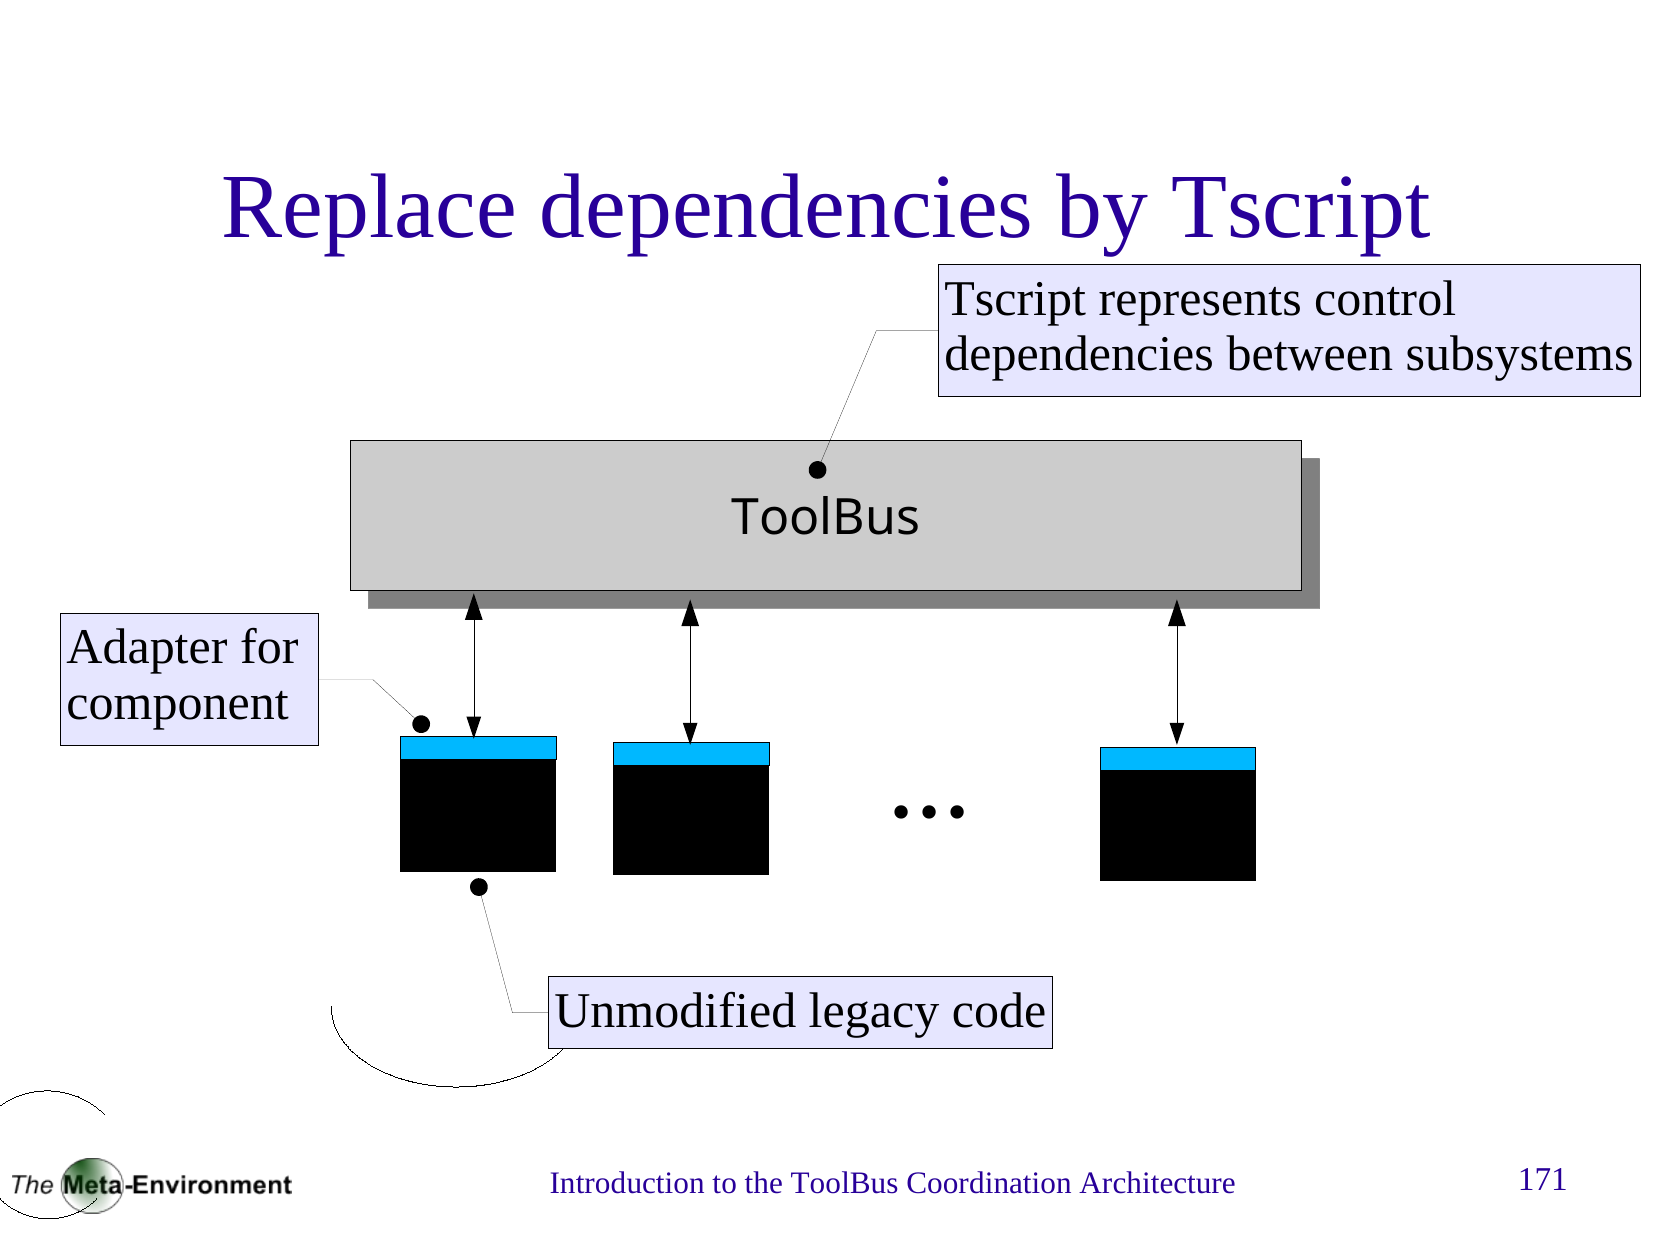

# Replace dependencies by Tscript
ToolBus
...